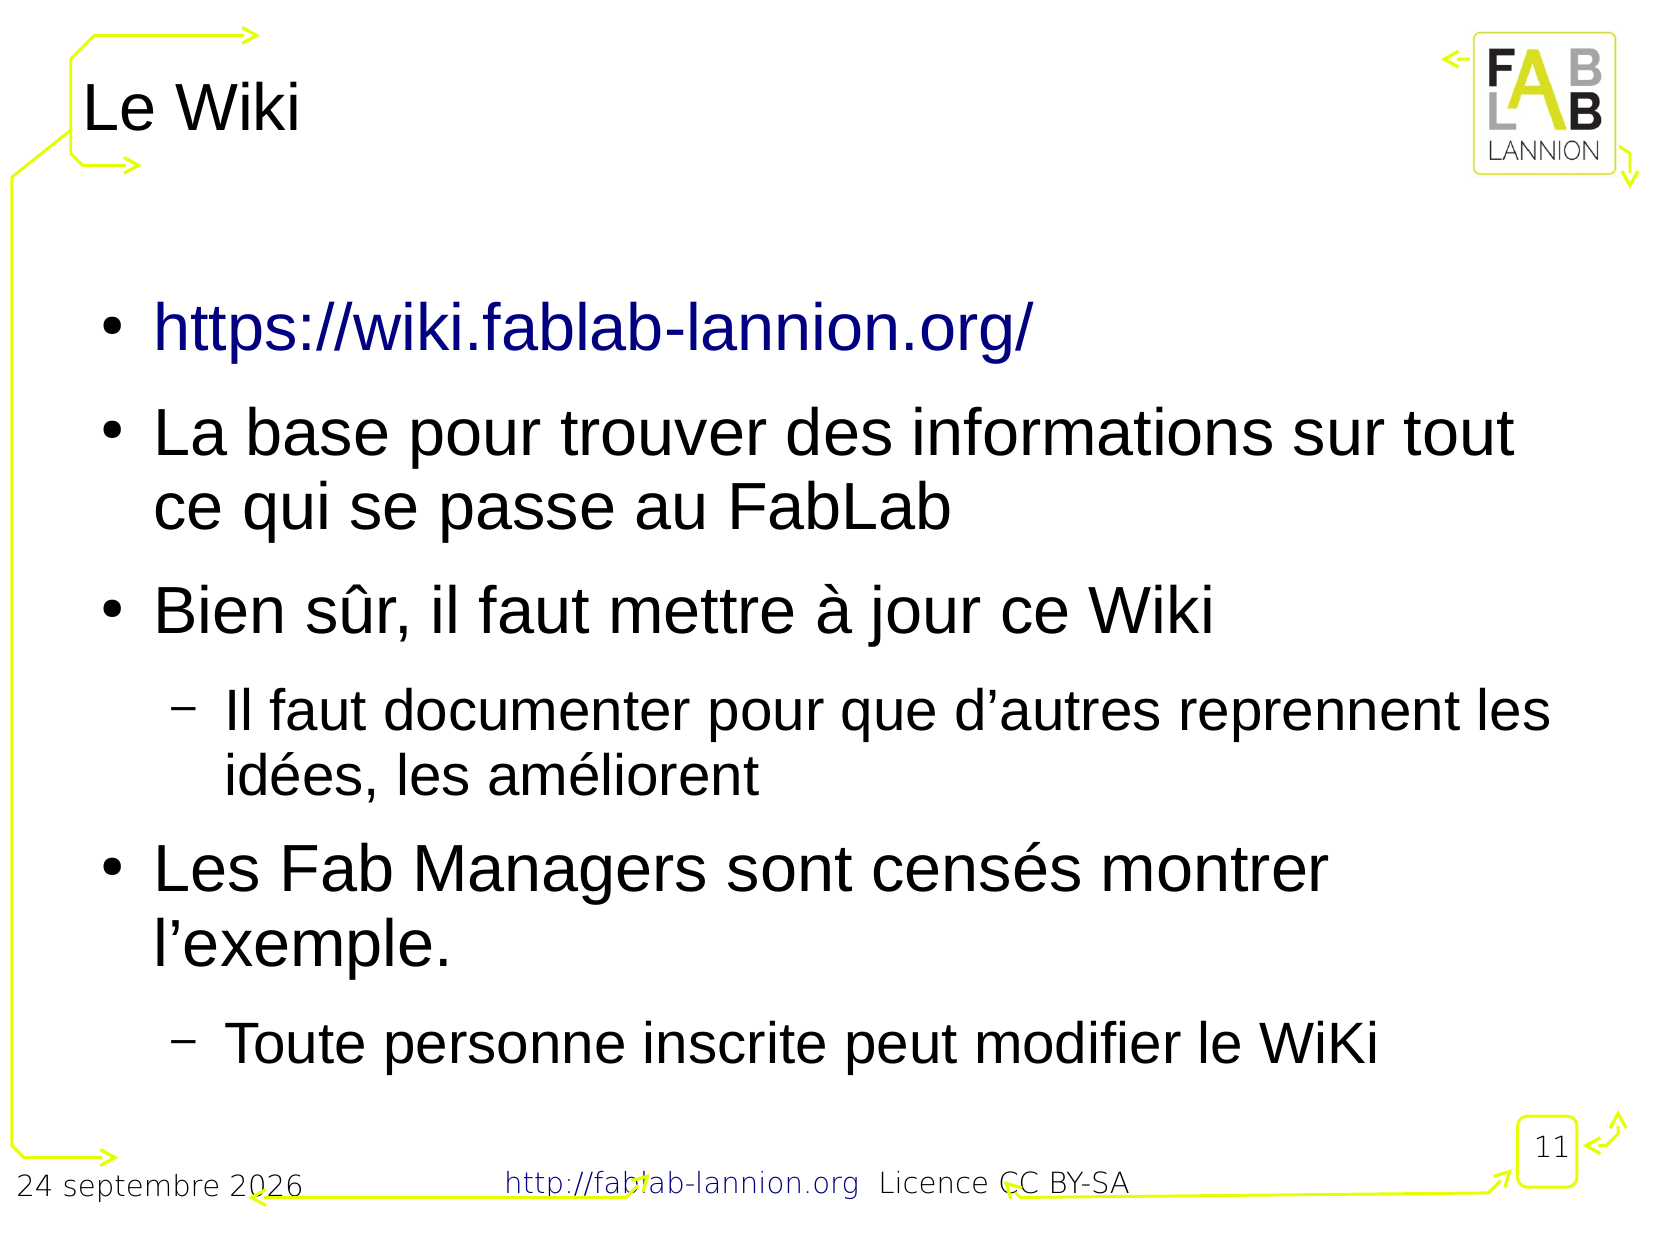

# Le Wiki
https://wiki.fablab-lannion.org/
La base pour trouver des informations sur tout ce qui se passe au FabLab
Bien sûr, il faut mettre à jour ce Wiki
Il faut documenter pour que d’autres reprennent les idées, les améliorent
Les Fab Managers sont censés montrer l’exemple.
Toute personne inscrite peut modifier le WiKi
11